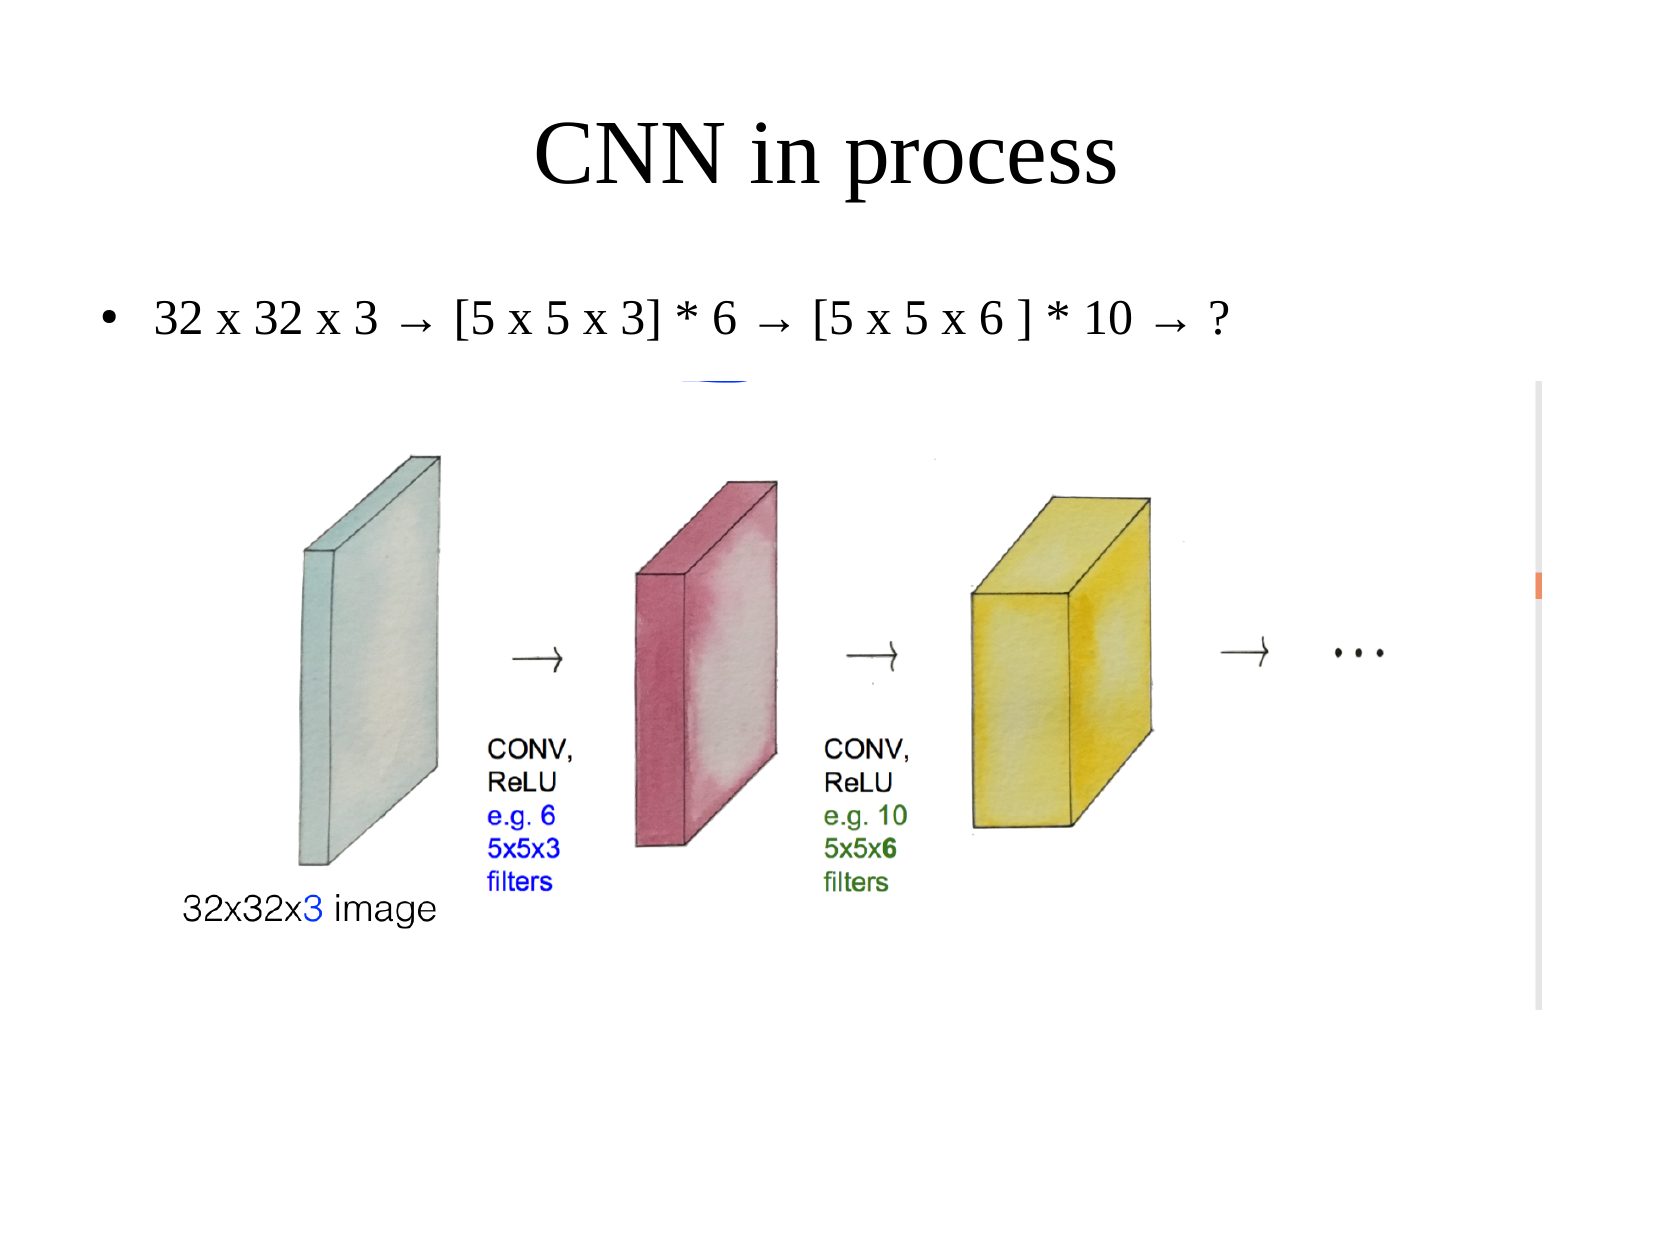

# CNN in process
32 x 32 x 3 → [5 x 5 x 3] * 6 → [5 x 5 x 6 ] * 10 → ?